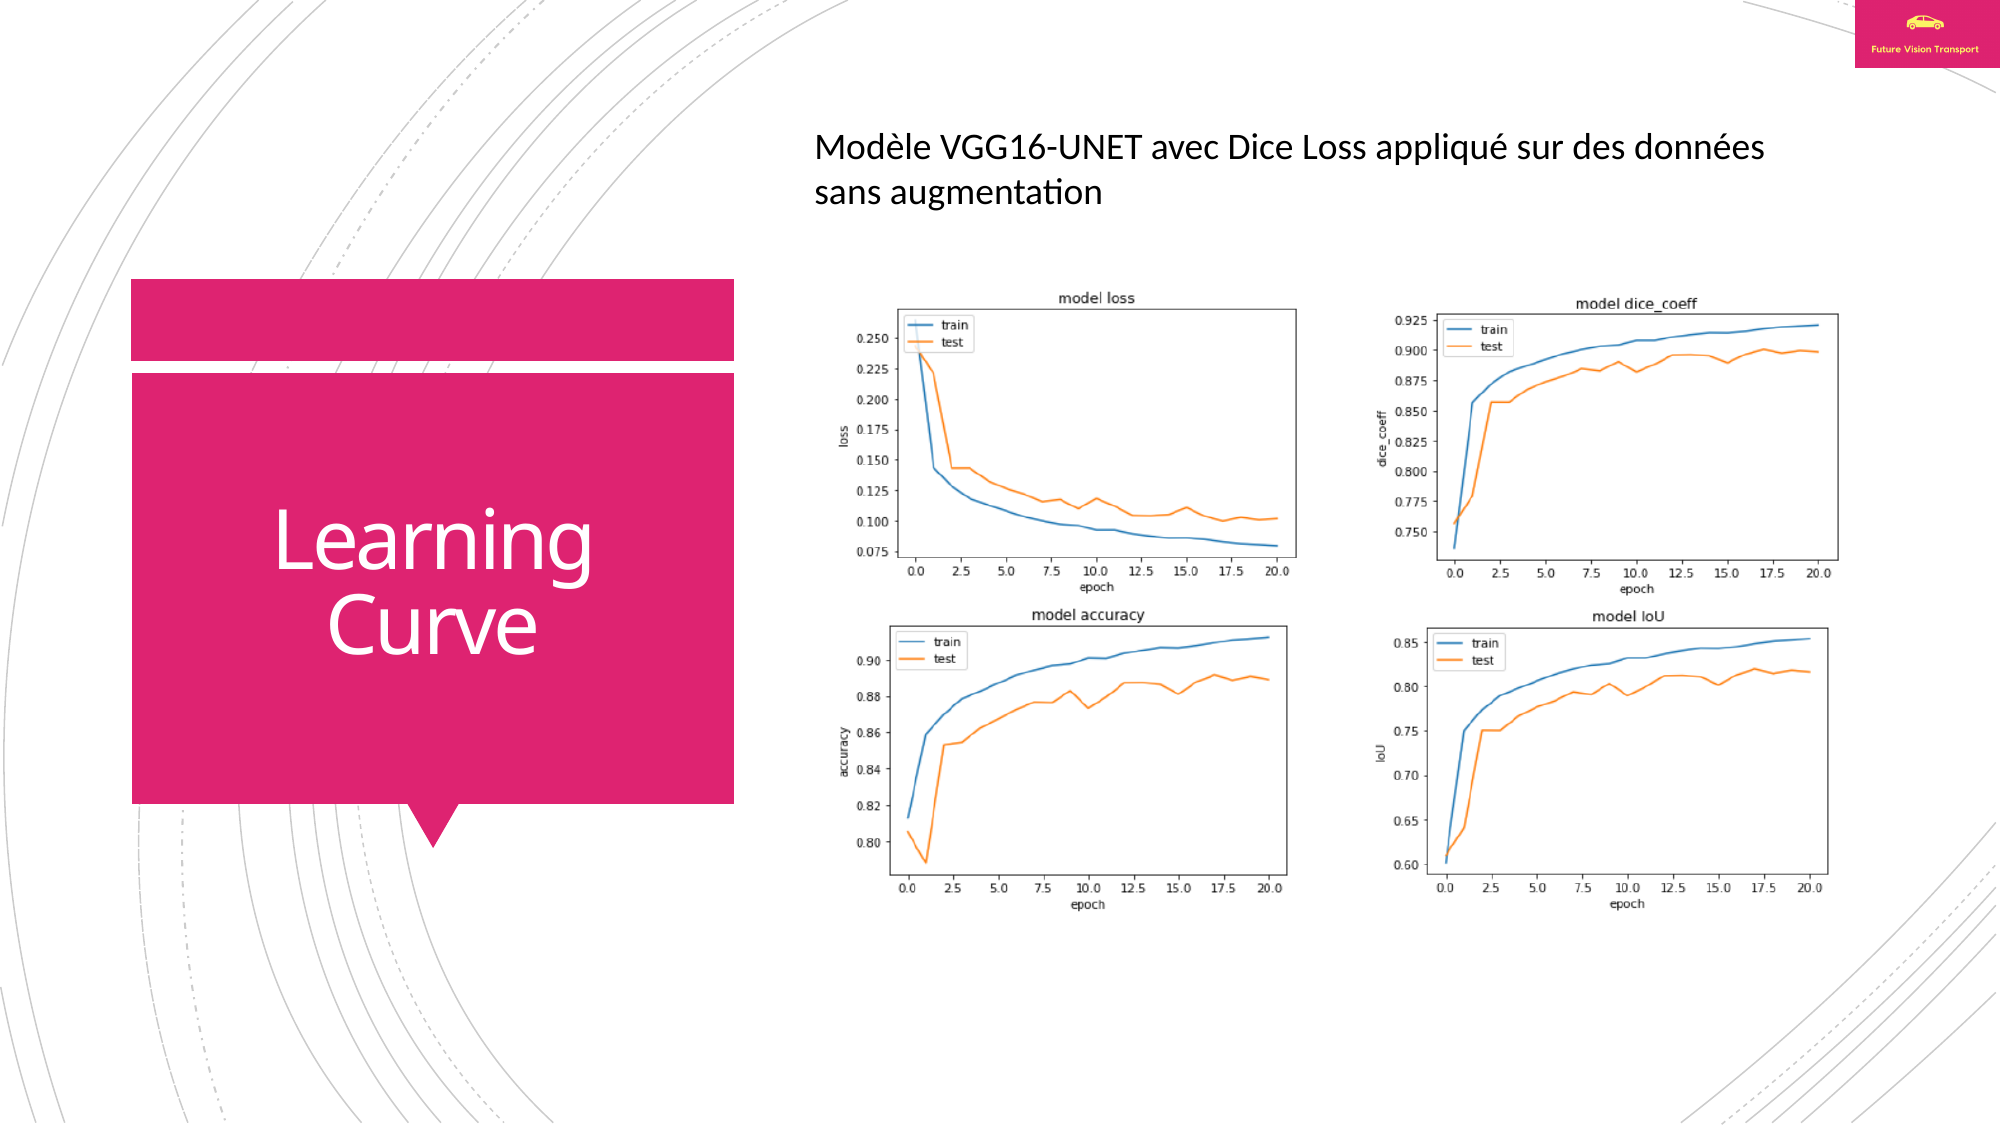

Modèle VGG16-UNET avec Dice Loss appliqué sur des données sans augmentation
# Learning Curve